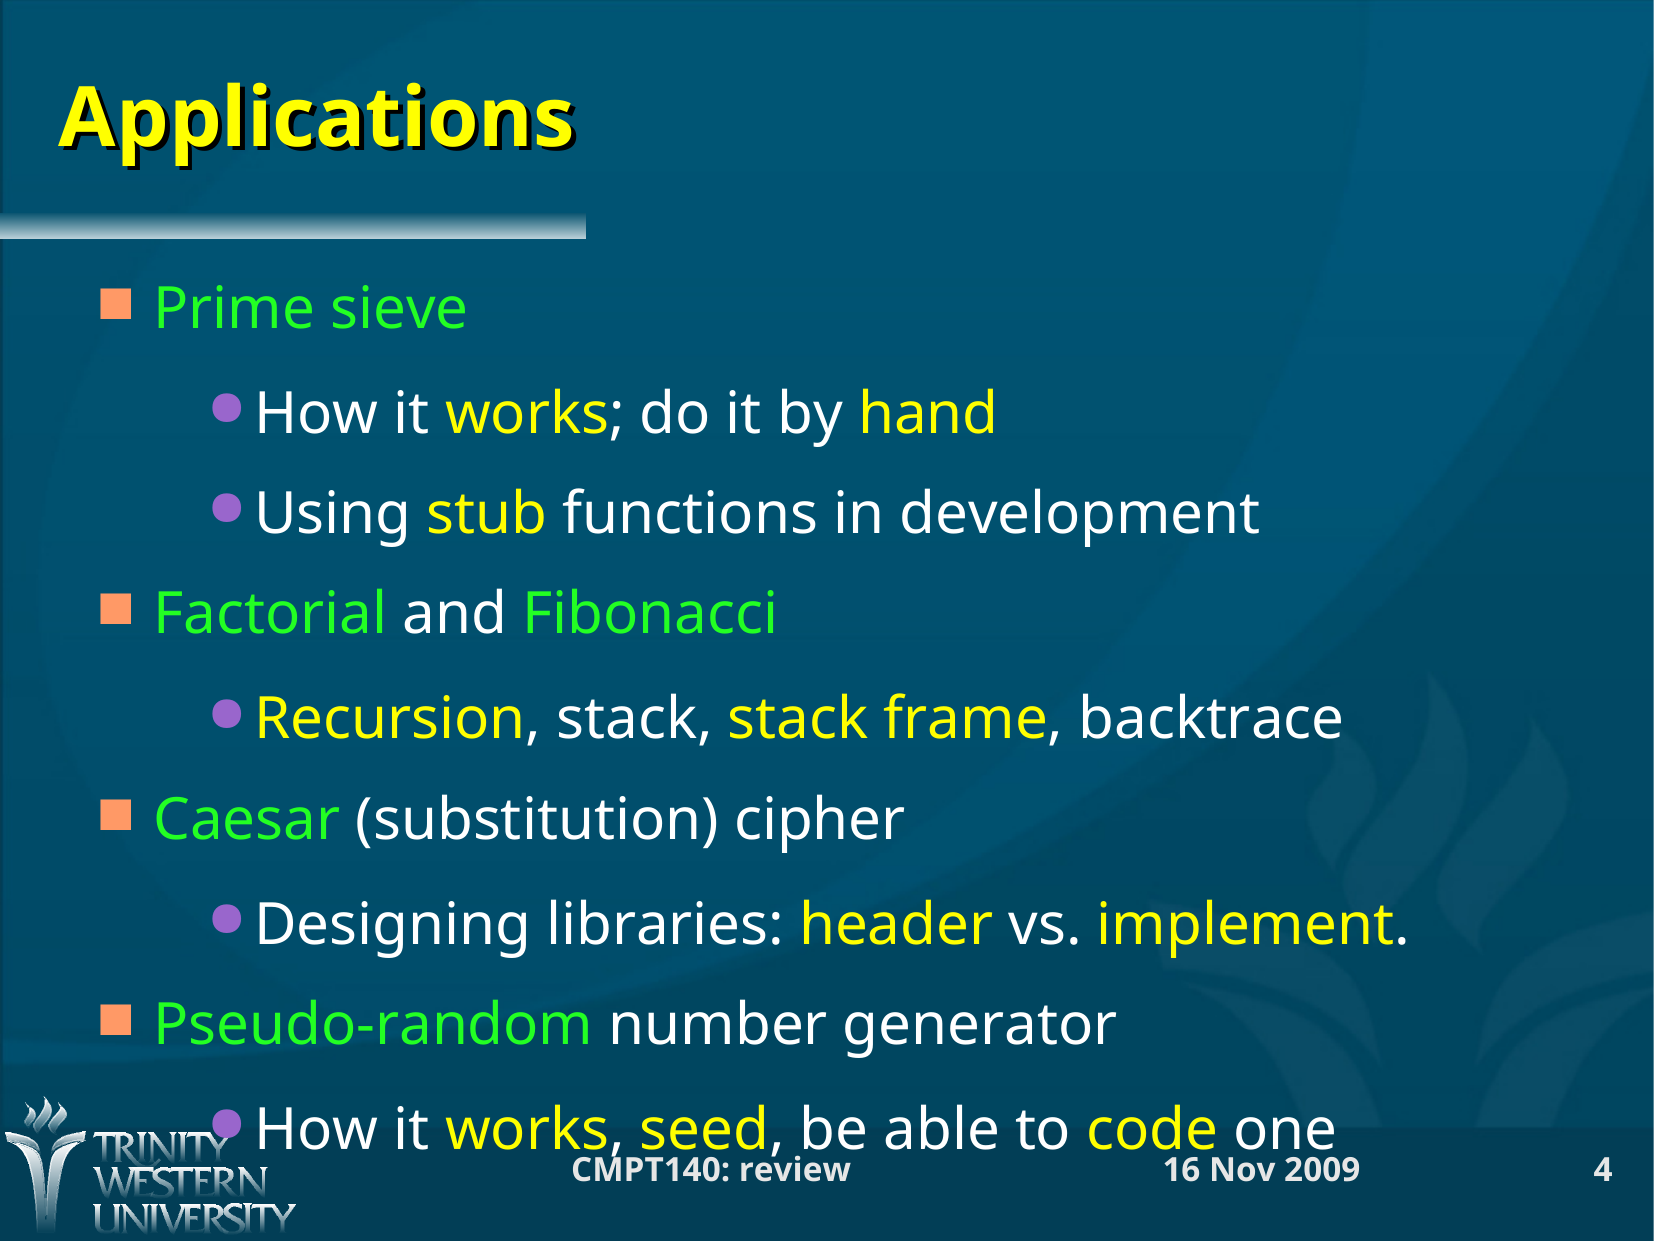

# Applications
Prime sieve
How it works; do it by hand
Using stub functions in development
Factorial and Fibonacci
Recursion, stack, stack frame, backtrace
Caesar (substitution) cipher
Designing libraries: header vs. implement.
Pseudo-random number generator
How it works, seed, be able to code one
CMPT140: review
16 Nov 2009
4